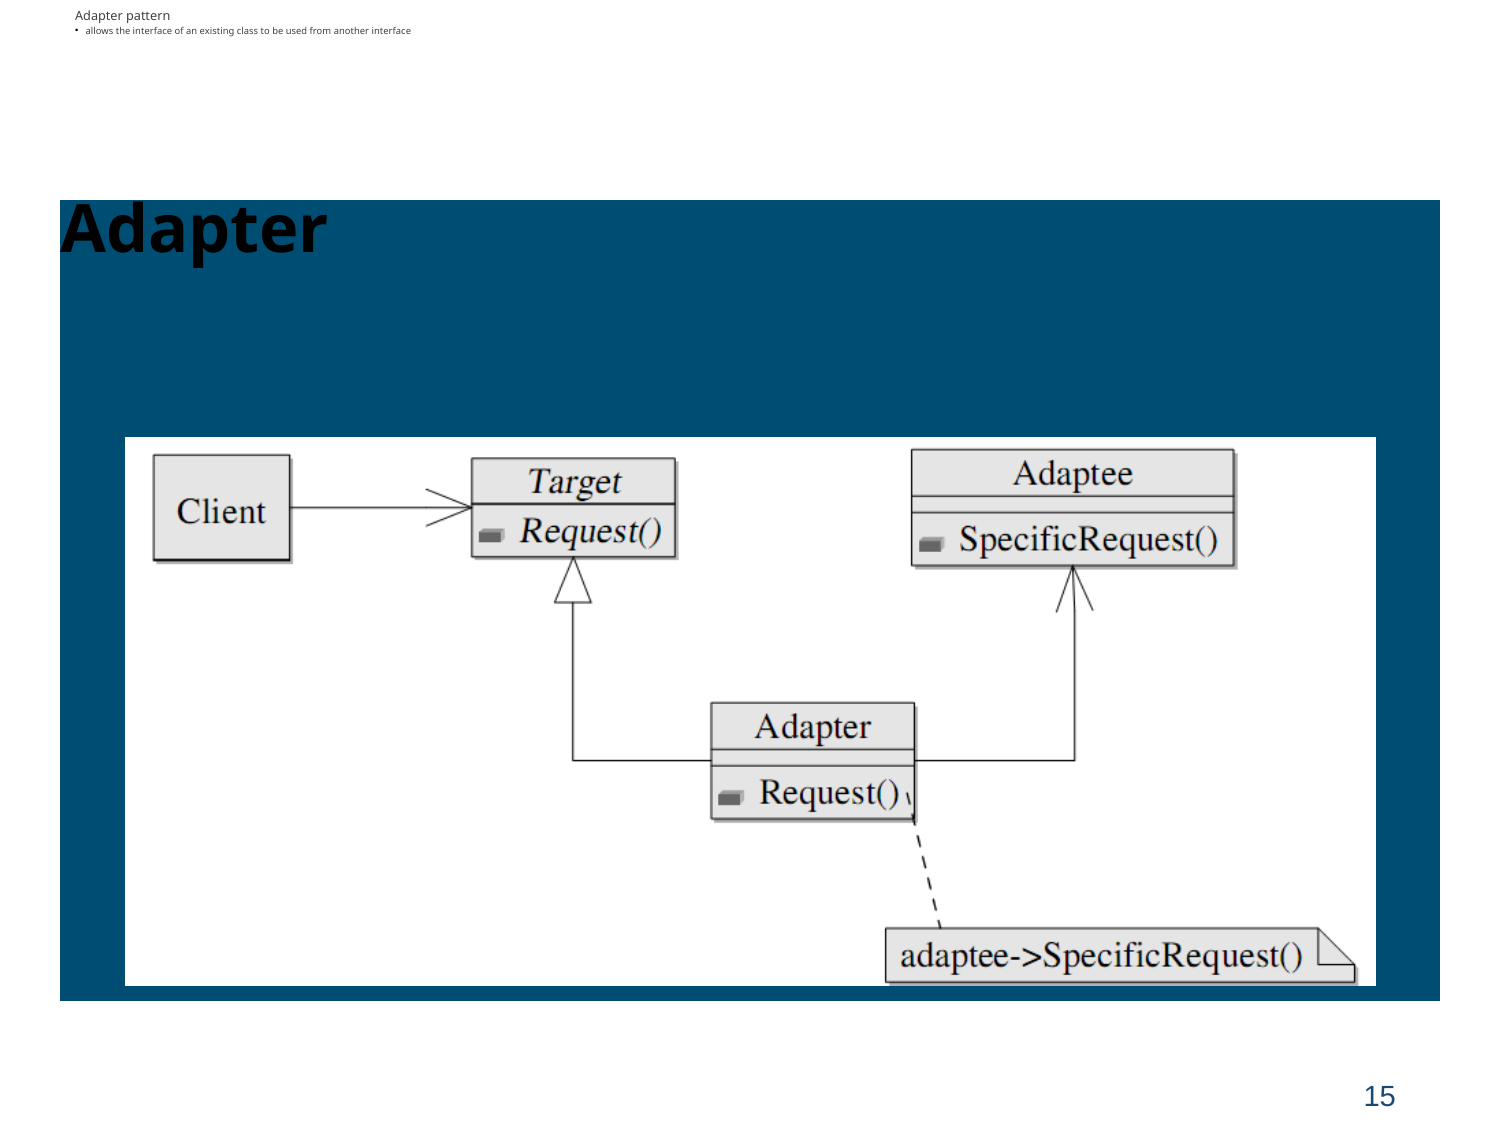

# Adapter pattern
allows the interface of an existing class to be used from another interface
Adapter
15